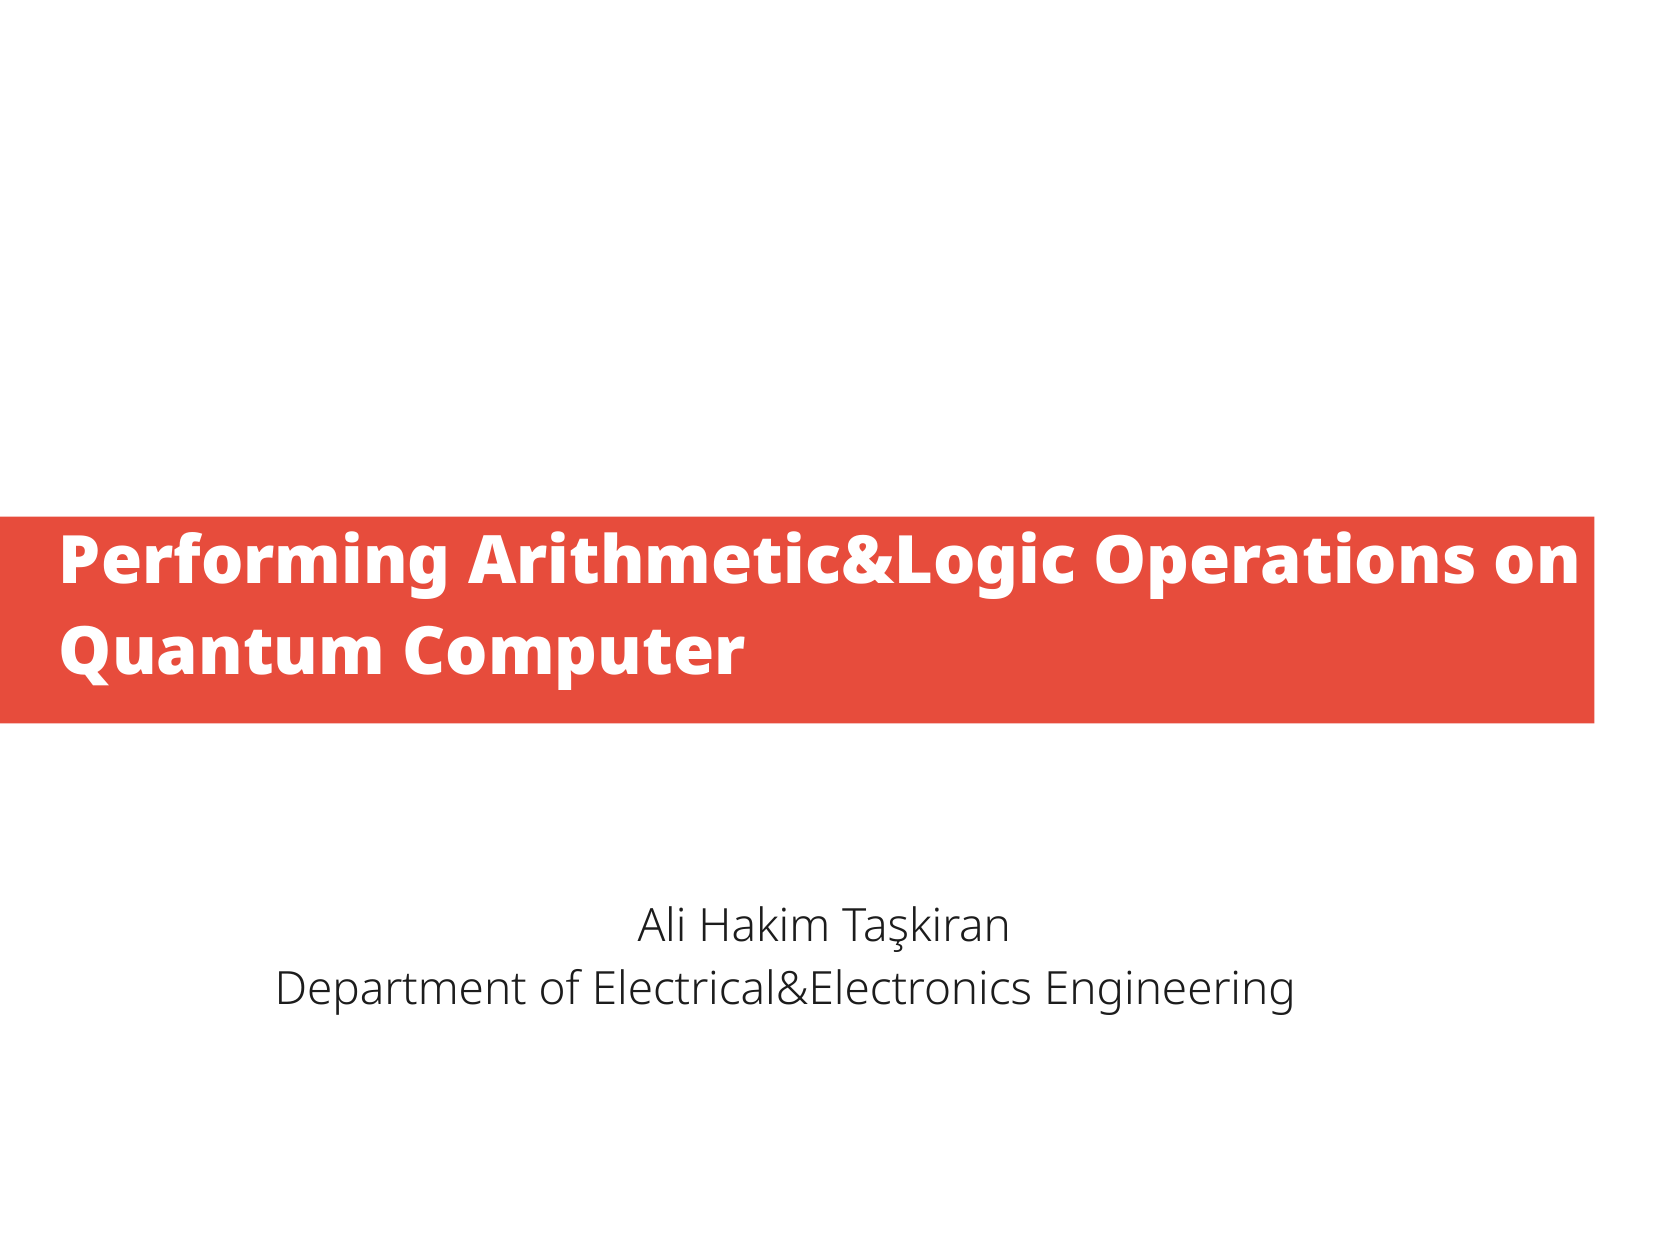

# Performing Arithmetic&Logic Operations on Quantum Computer
							 Ali Hakim Taşkiran
		 Department of Electrical&Electronics Engineering